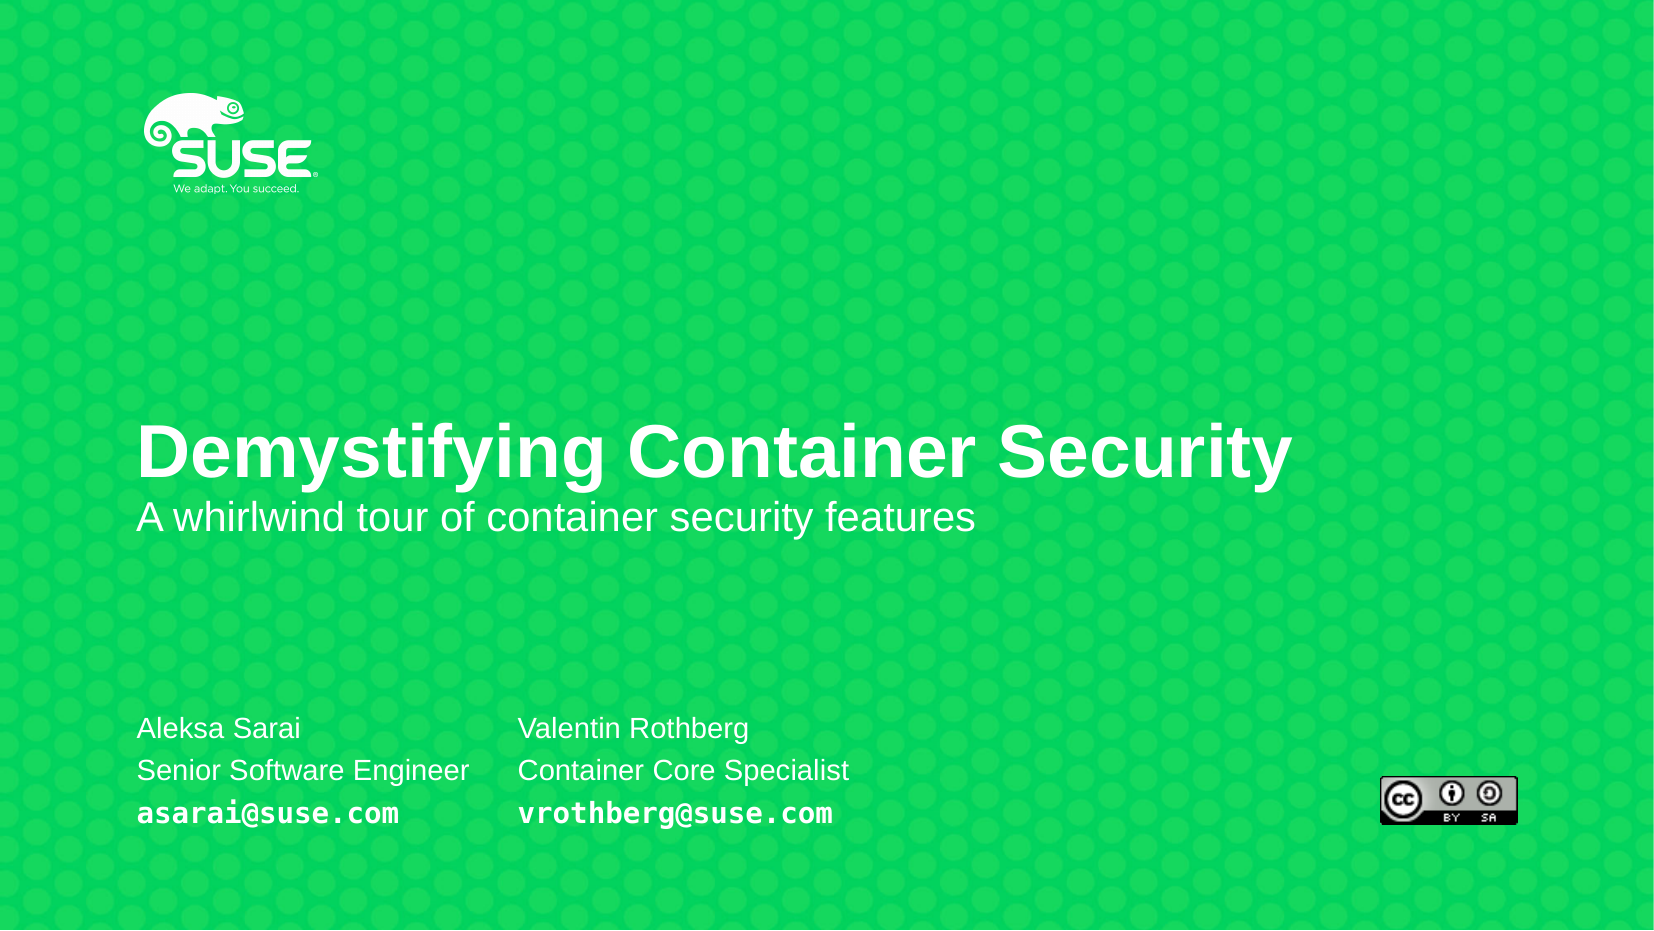

# Demystifying Container Security A whirlwind tour of container security features
Aleksa Sarai
Senior Software Engineer
asarai@suse.com
Valentin Rothberg
Container Core Specialist
vrothberg@suse.com